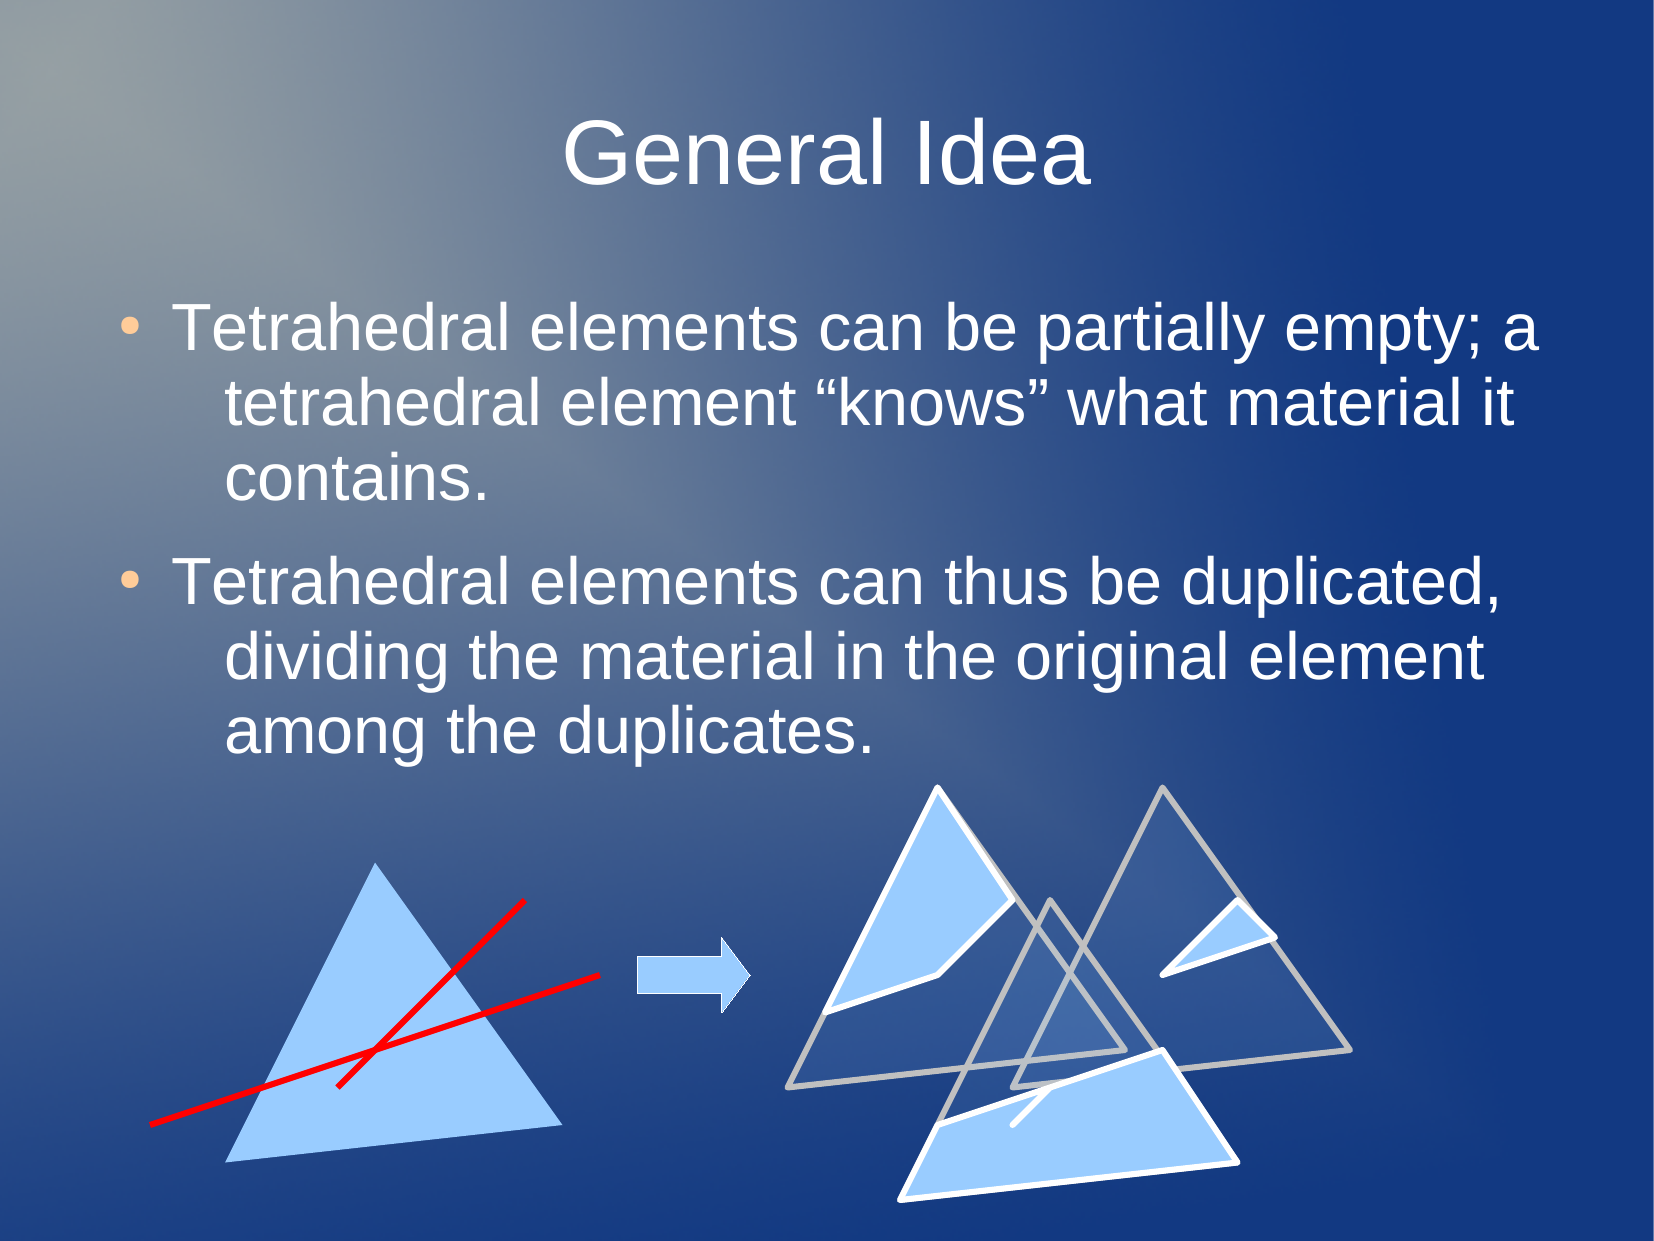

# General Idea
Tetrahedral elements can be partially empty; a tetrahedral element “knows” what material it contains.
Tetrahedral elements can thus be duplicated, dividing the material in the original element among the duplicates.